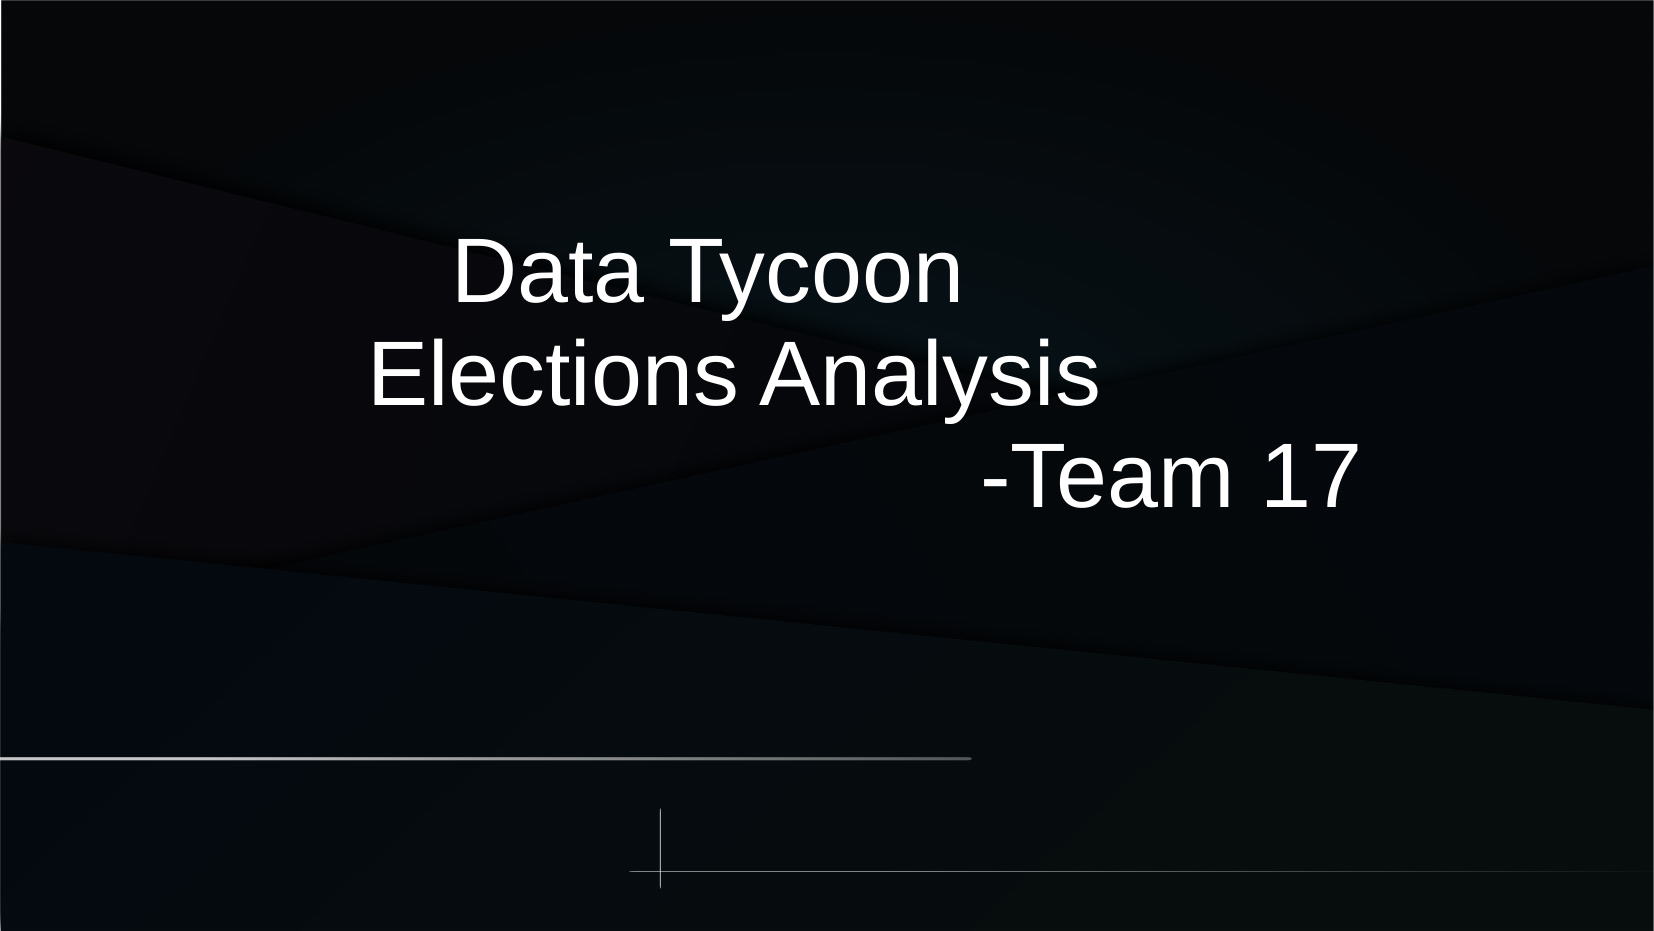

# Data Tycoon Elections Analysis -Team 17